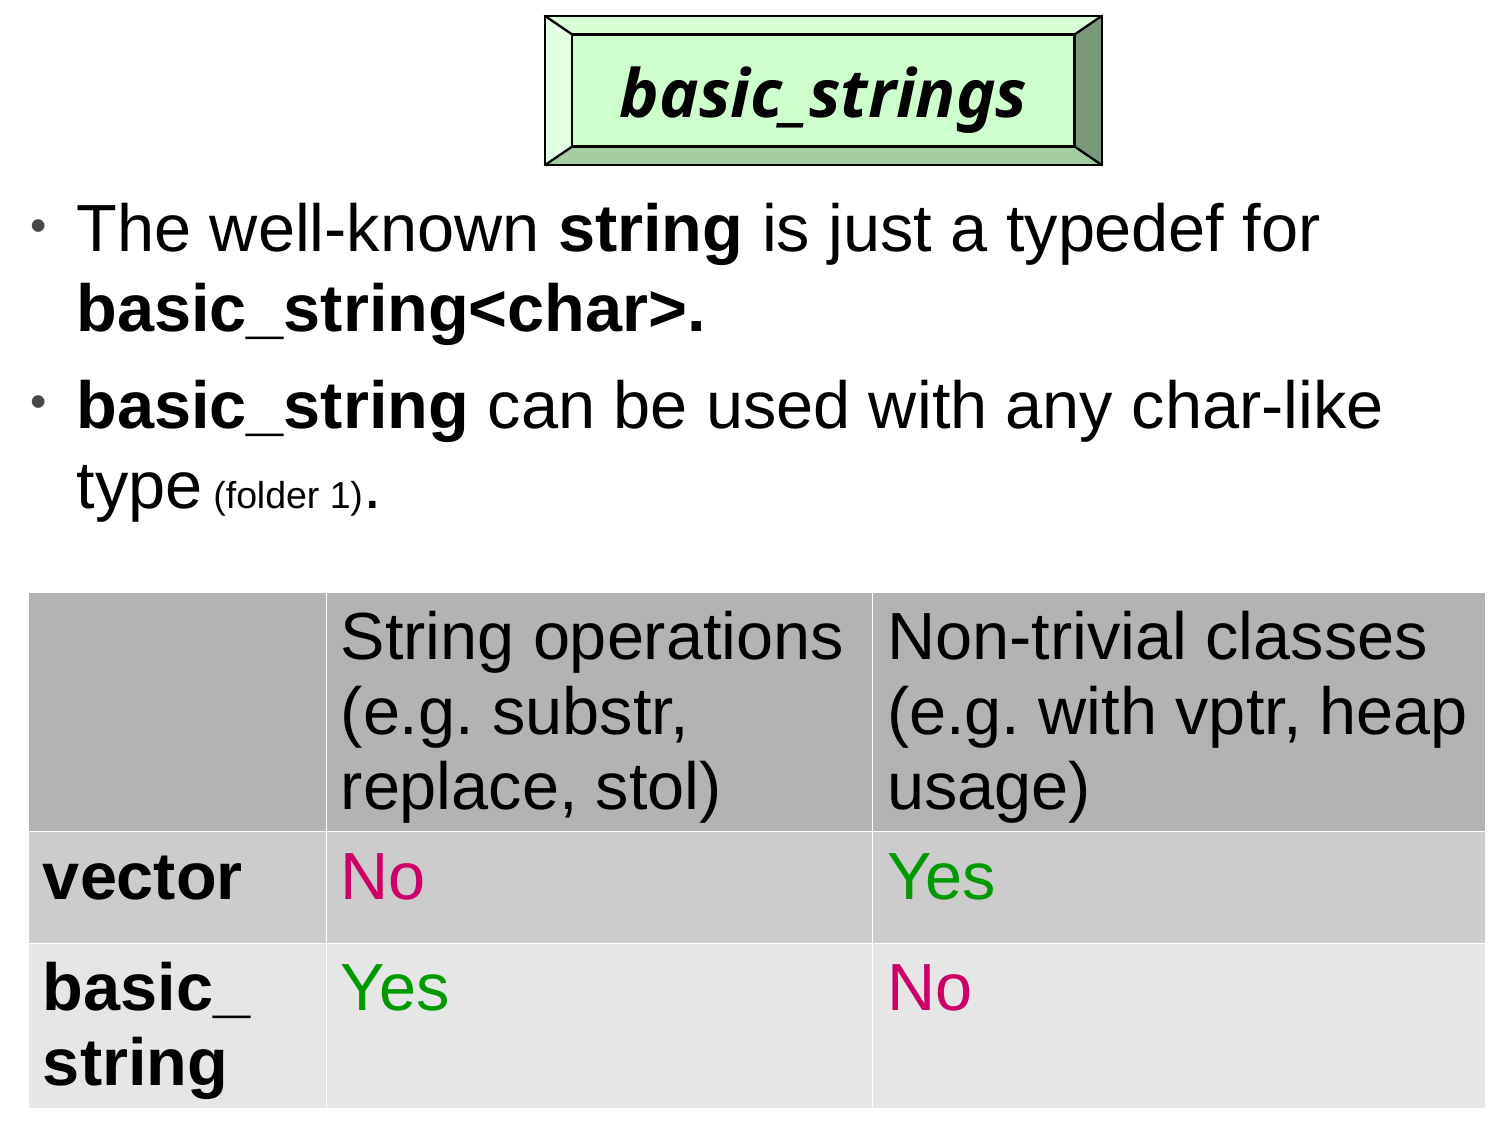

basic_strings
# The well-known string is just a typedef for basic_string<char>.
basic_string can be used with any char-like type (folder 1).
| | String operations (e.g. substr, replace, stol) | Non-trivial classes (e.g. with vptr, heap usage) |
| --- | --- | --- |
| vector | No | Yes |
| basic\_ string | Yes | No |